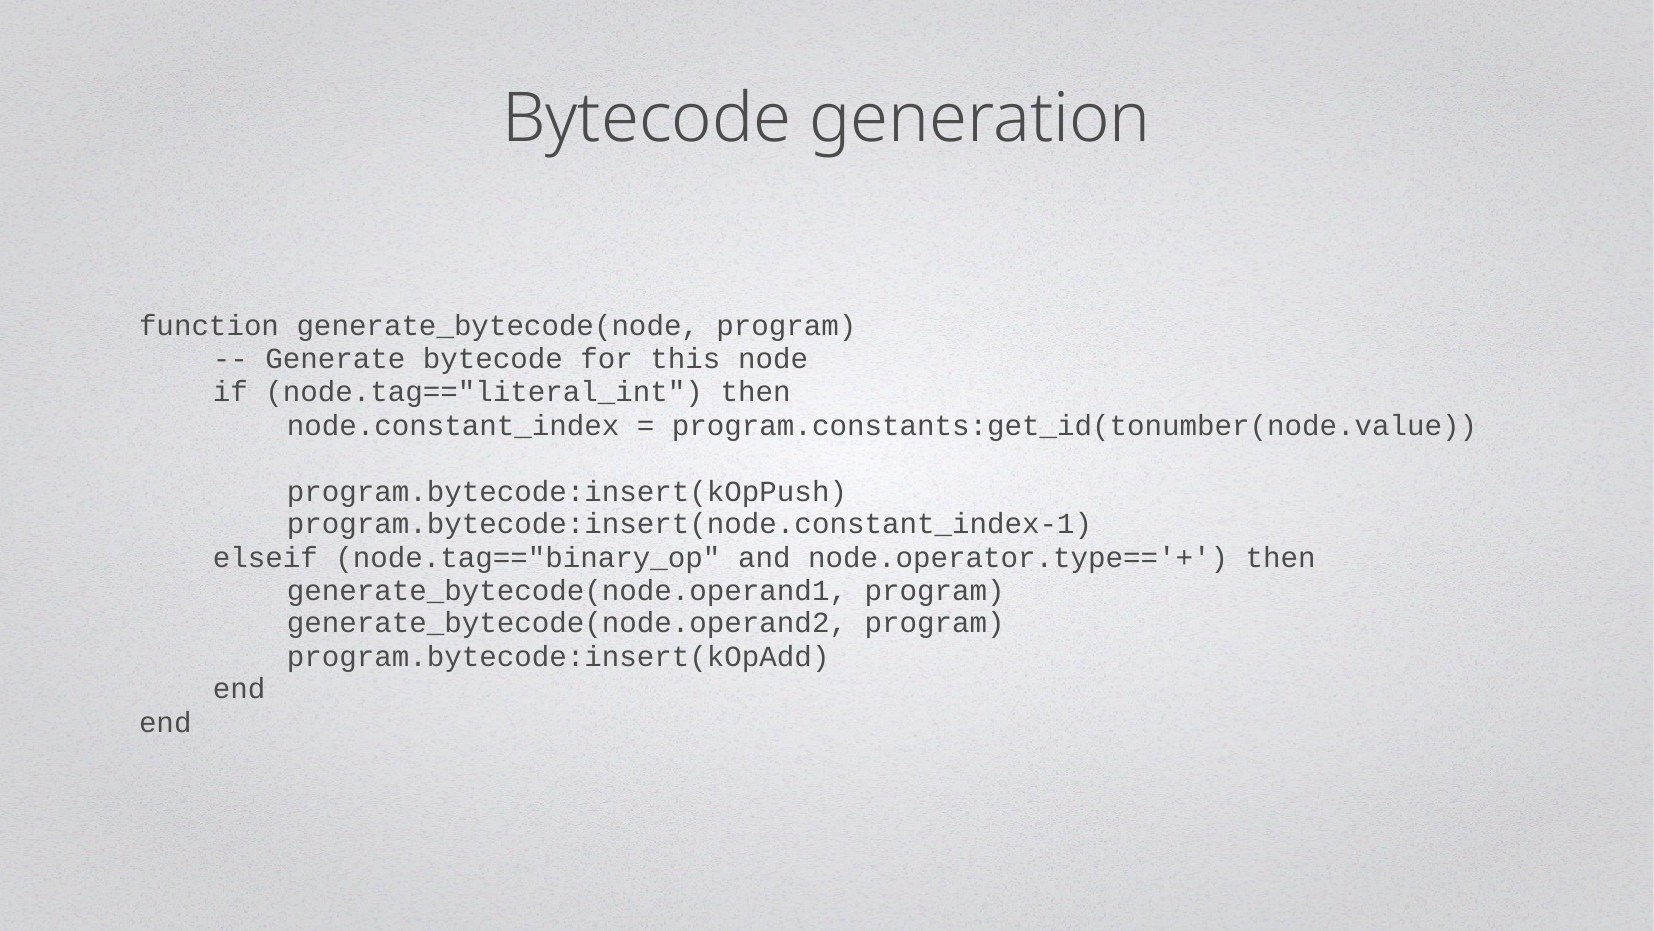

# Bytecode generation
function generate_bytecode(node, program)
	-- Generate bytecode for this node
	if (node.tag=="literal_int") then
		node.constant_index = program.constants:get_id(tonumber(node.value))
		program.bytecode:insert(kOpPush)
		program.bytecode:insert(node.constant_index-1)
	elseif (node.tag=="binary_op" and node.operator.type=='+') then
		generate_bytecode(node.operand1, program)
		generate_bytecode(node.operand2, program)
		program.bytecode:insert(kOpAdd)
	end
end